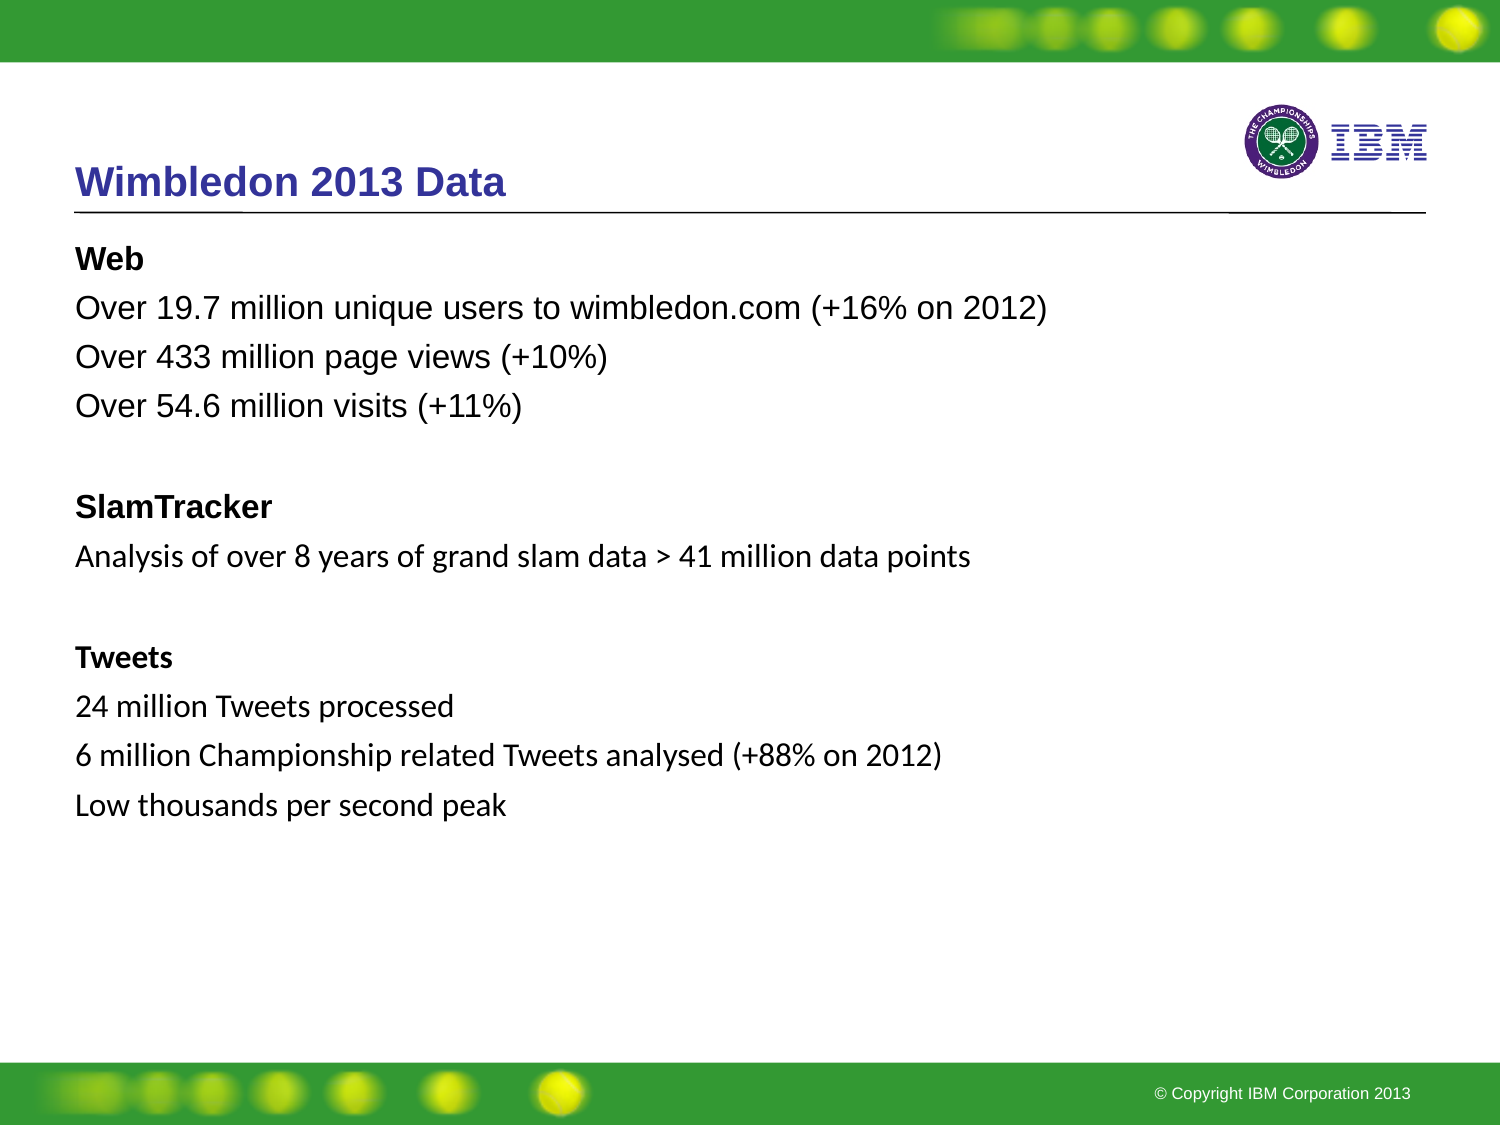

# Wimbledon 2013 Data
Web
Over 19.7 million unique users to wimbledon.com (+16% on 2012)
Over 433 million page views (+10%)
Over 54.6 million visits (+11%)
SlamTracker
Analysis of over 8 years of grand slam data > 41 million data points
Tweets
24 million Tweets processed
6 million Championship related Tweets analysed (+88% on 2012)
Low thousands per second peak